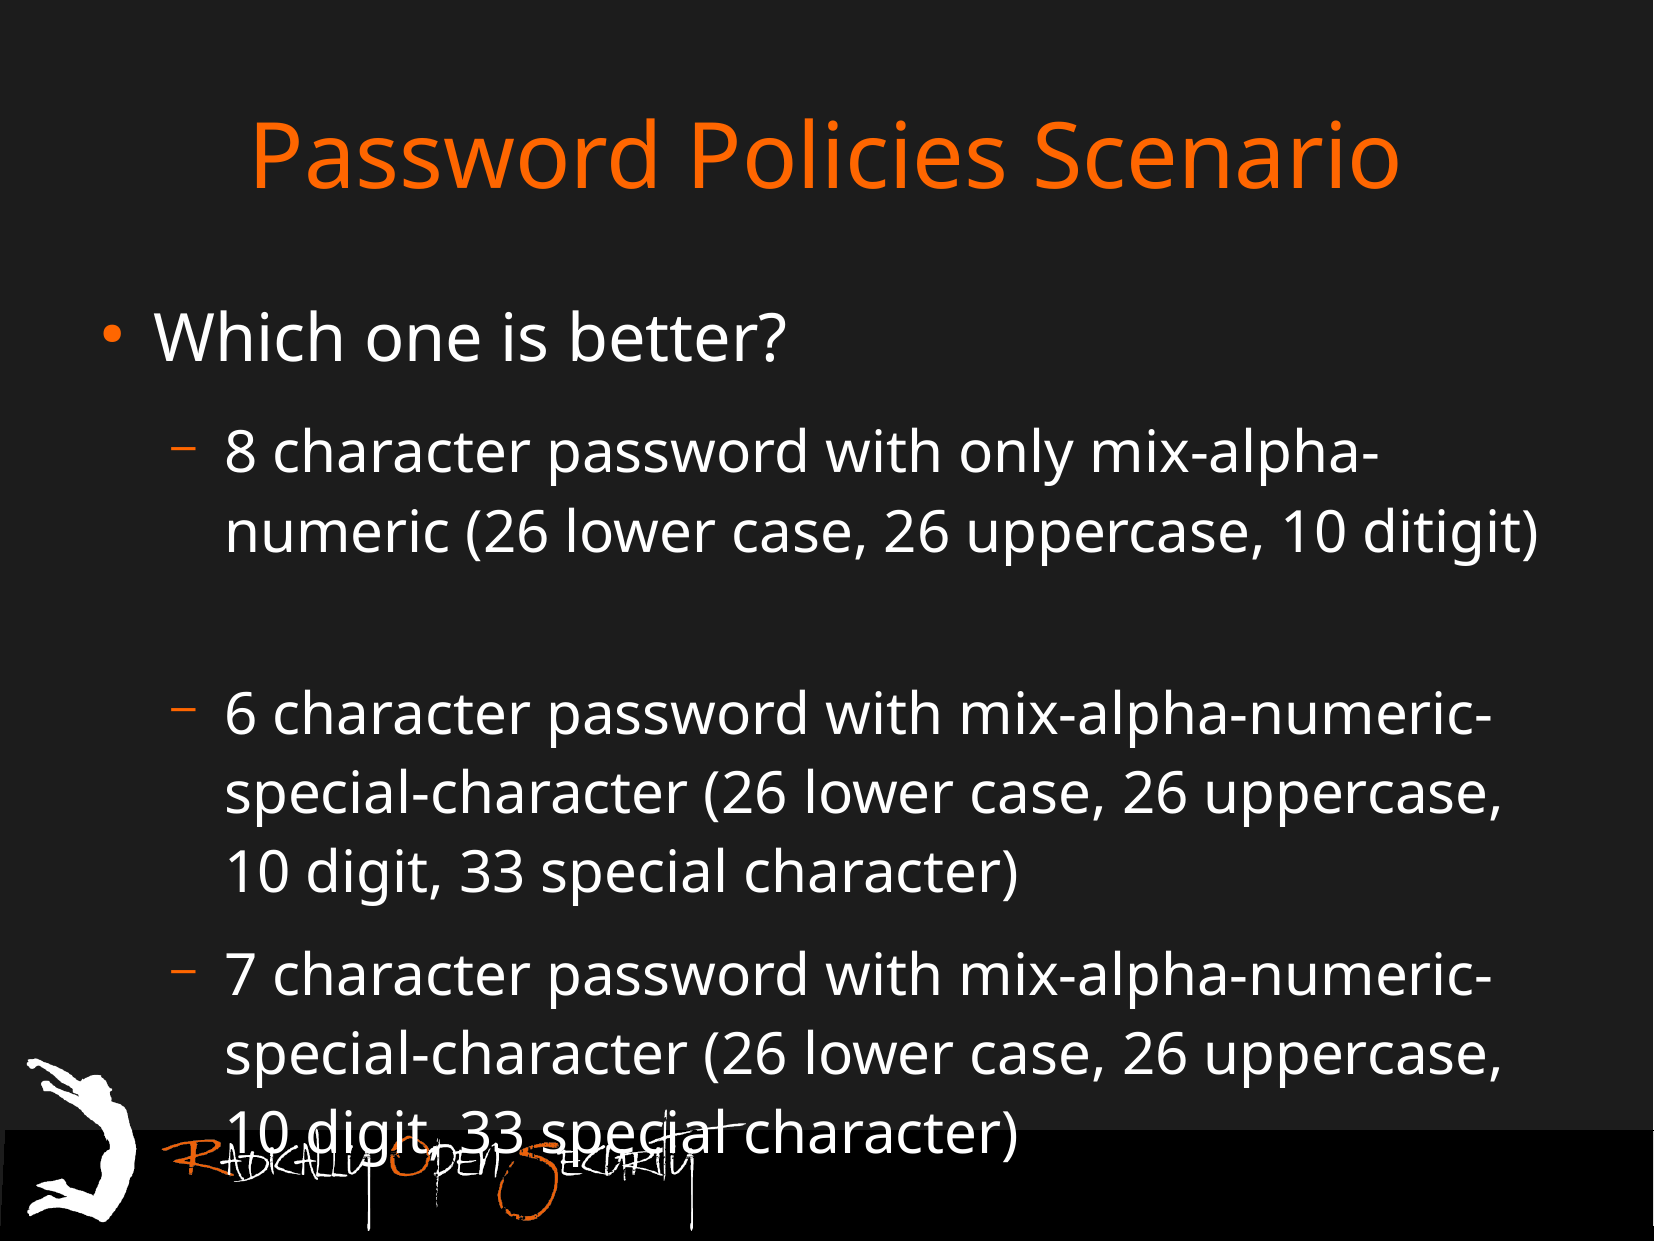

# Password Policies Scenario
Which one is better?
8 character password with only mix-alpha-numeric (26 lower case, 26 uppercase, 10 ditigit)
6 character password with mix-alpha-numeric-special-character (26 lower case, 26 uppercase, 10 digit, 33 special character)
7 character password with mix-alpha-numeric-special-character (26 lower case, 26 uppercase, 10 digit, 33 special character)